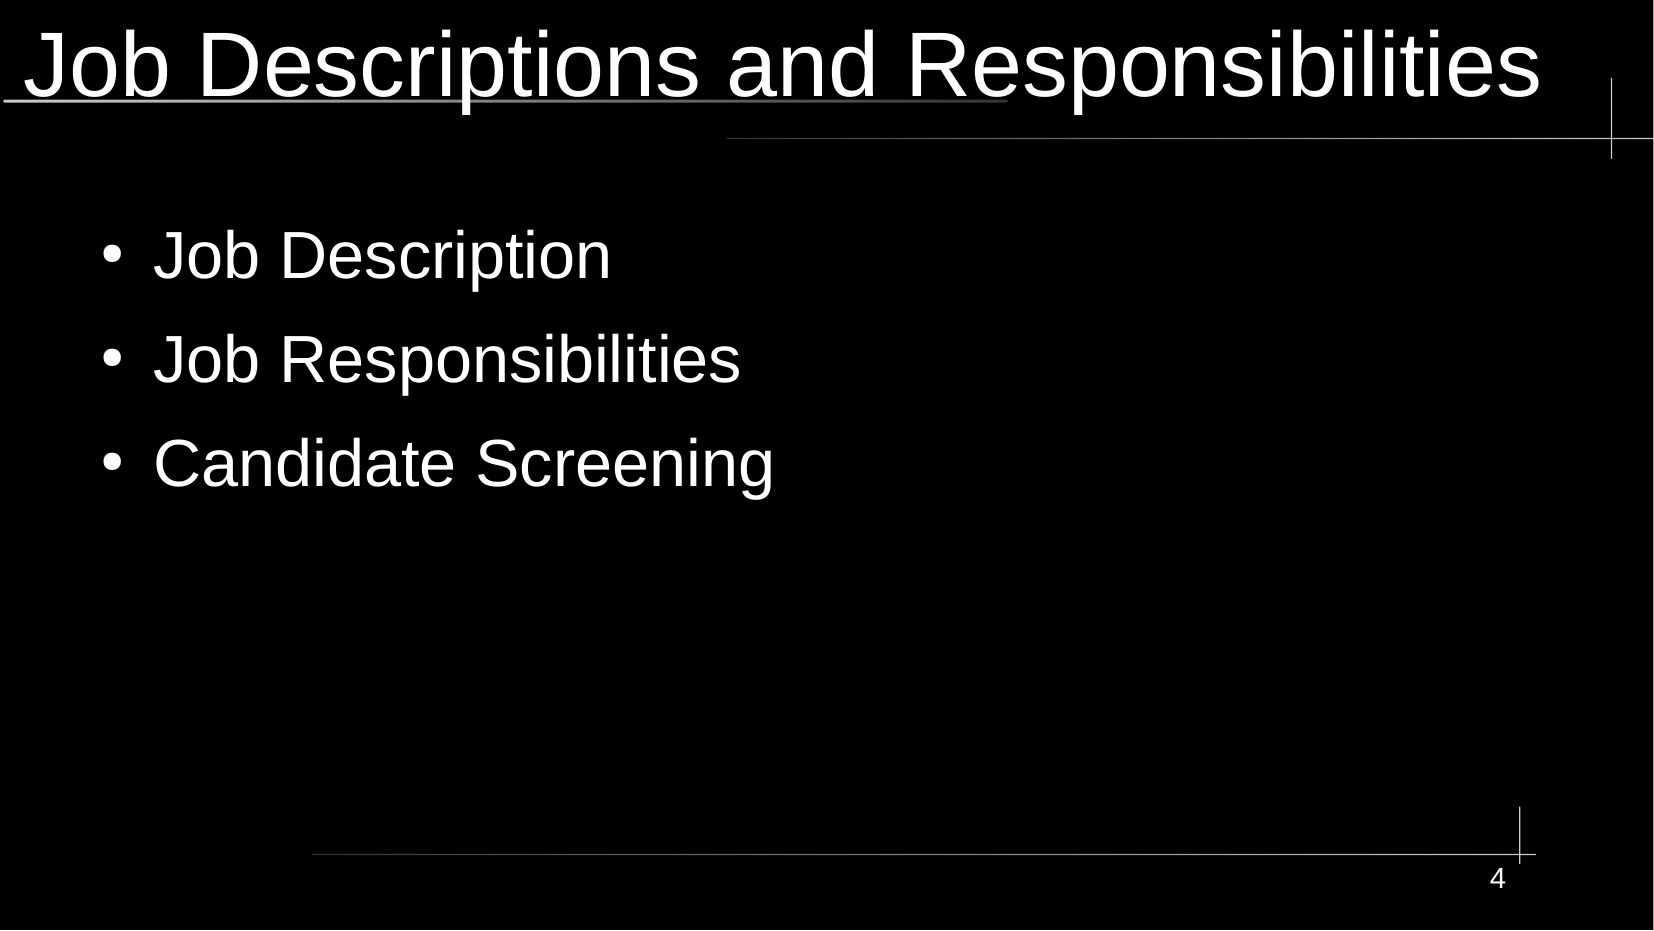

# Job Descriptions and Responsibilities
Job Description
Job Responsibilities
Candidate Screening
4